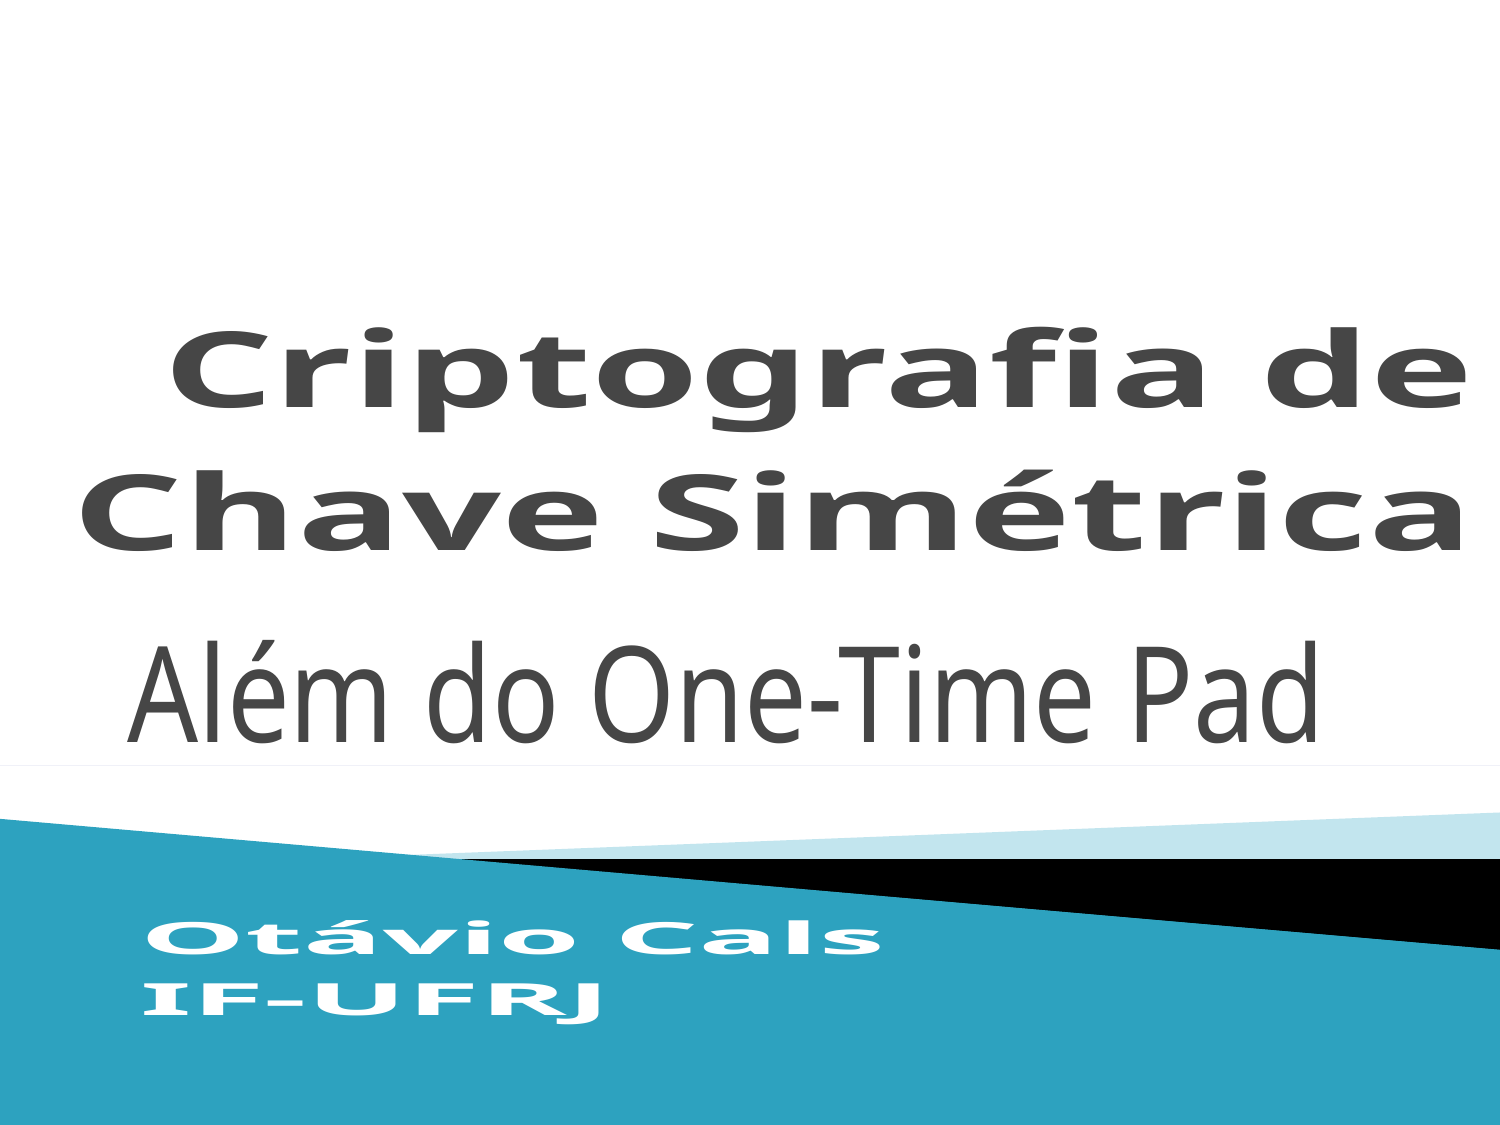

Criptografia de
 Chave Simétrica
Além do One-Time Pad
Otávio Cals
IF-UFRJ